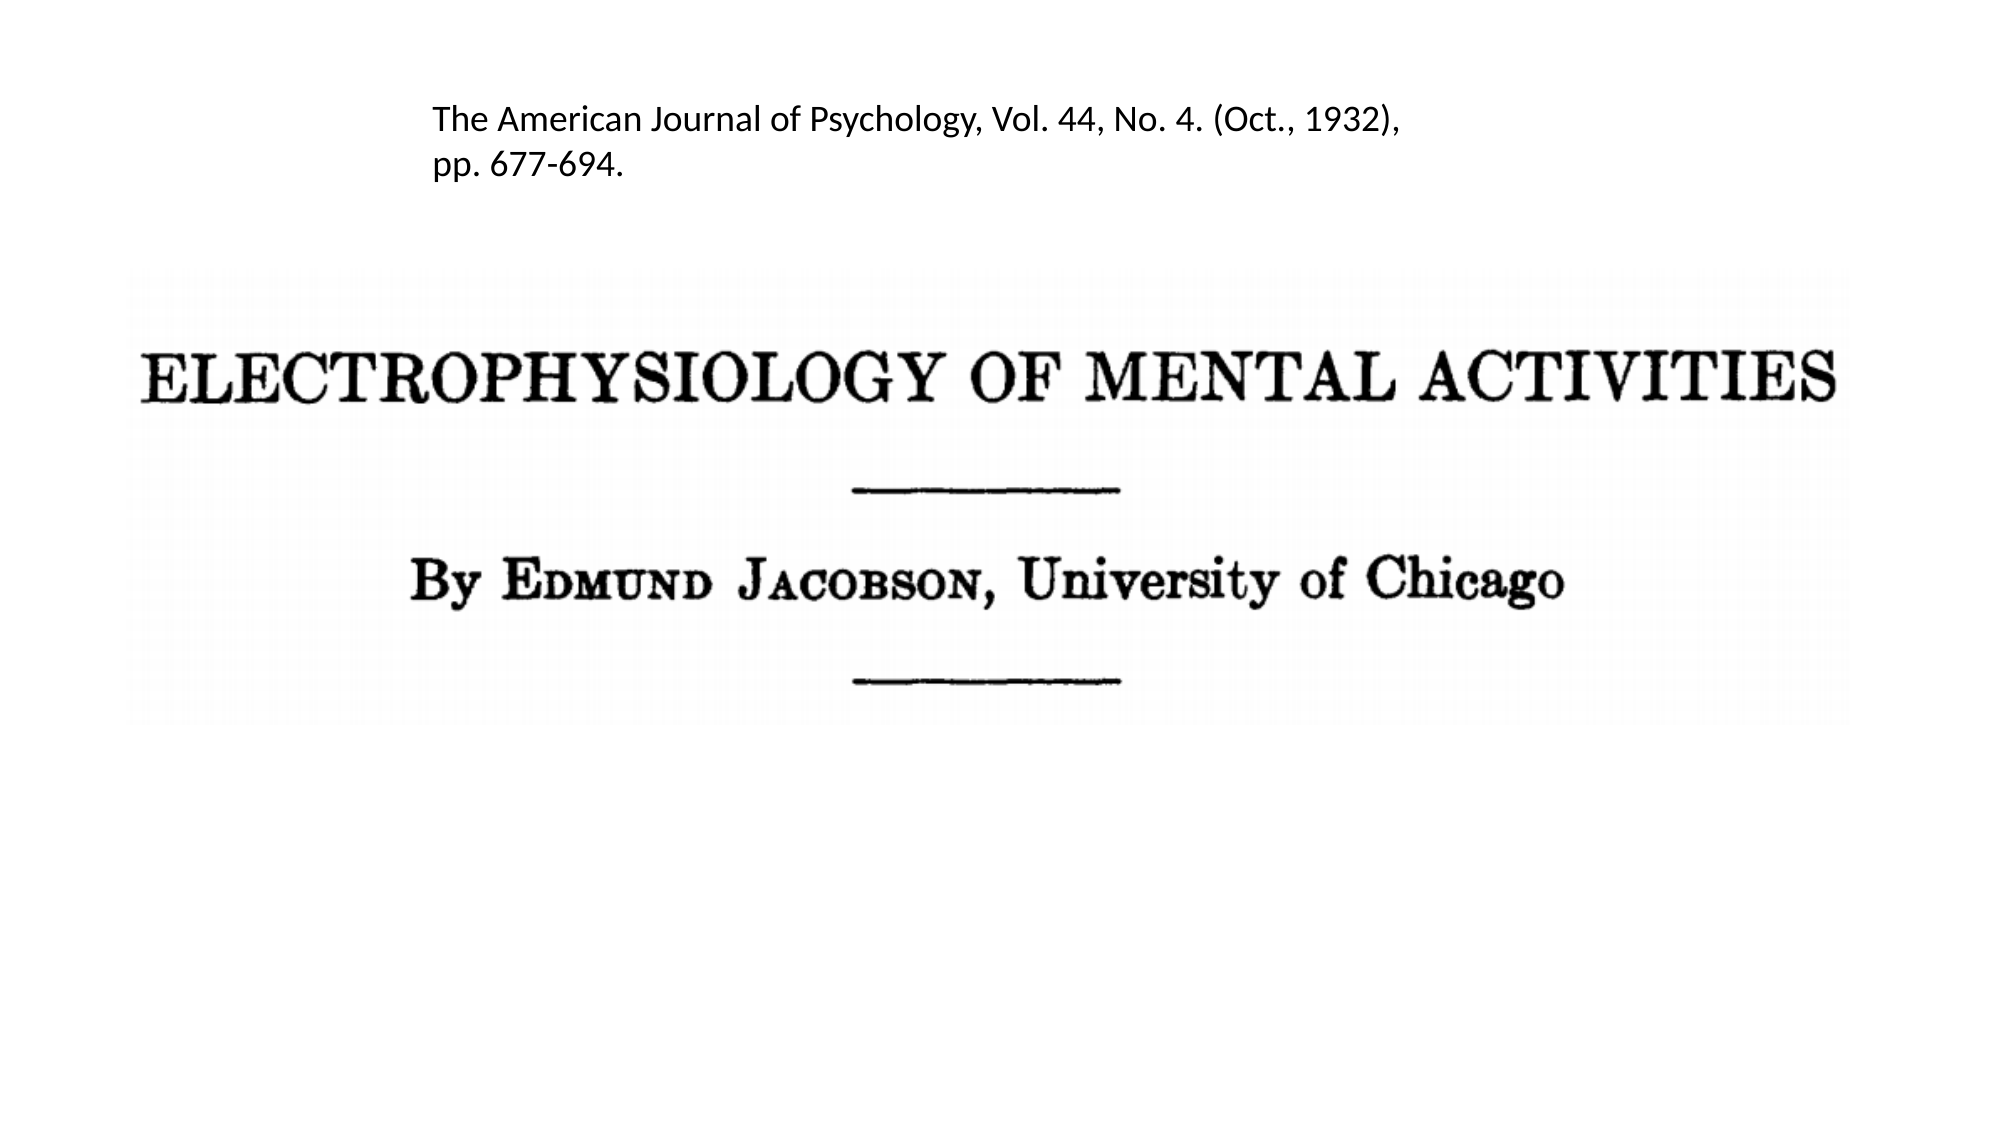

The American Journal of Psychology, Vol. 44, No. 4. (Oct., 1932), pp. 677-694.